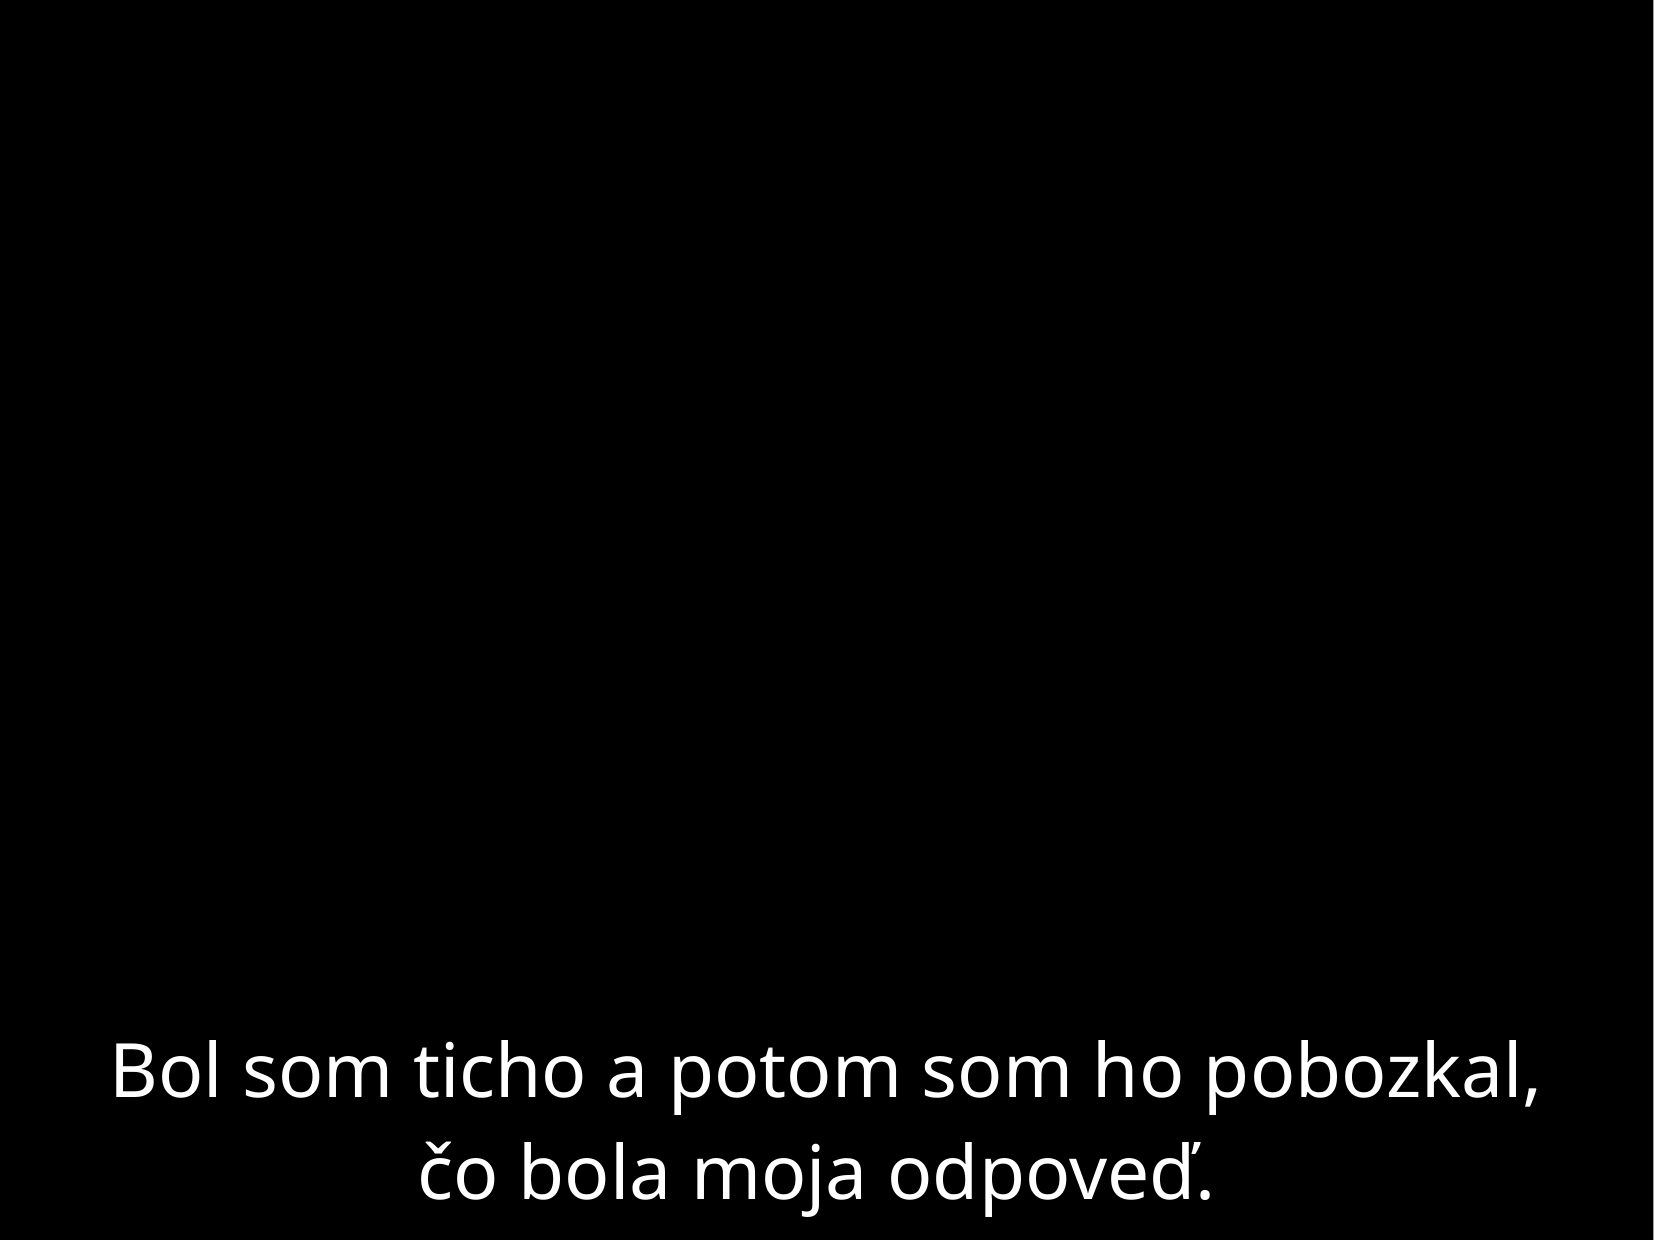

# Bol som ticho a potom som ho pobozkal, čo bola moja odpoveď.